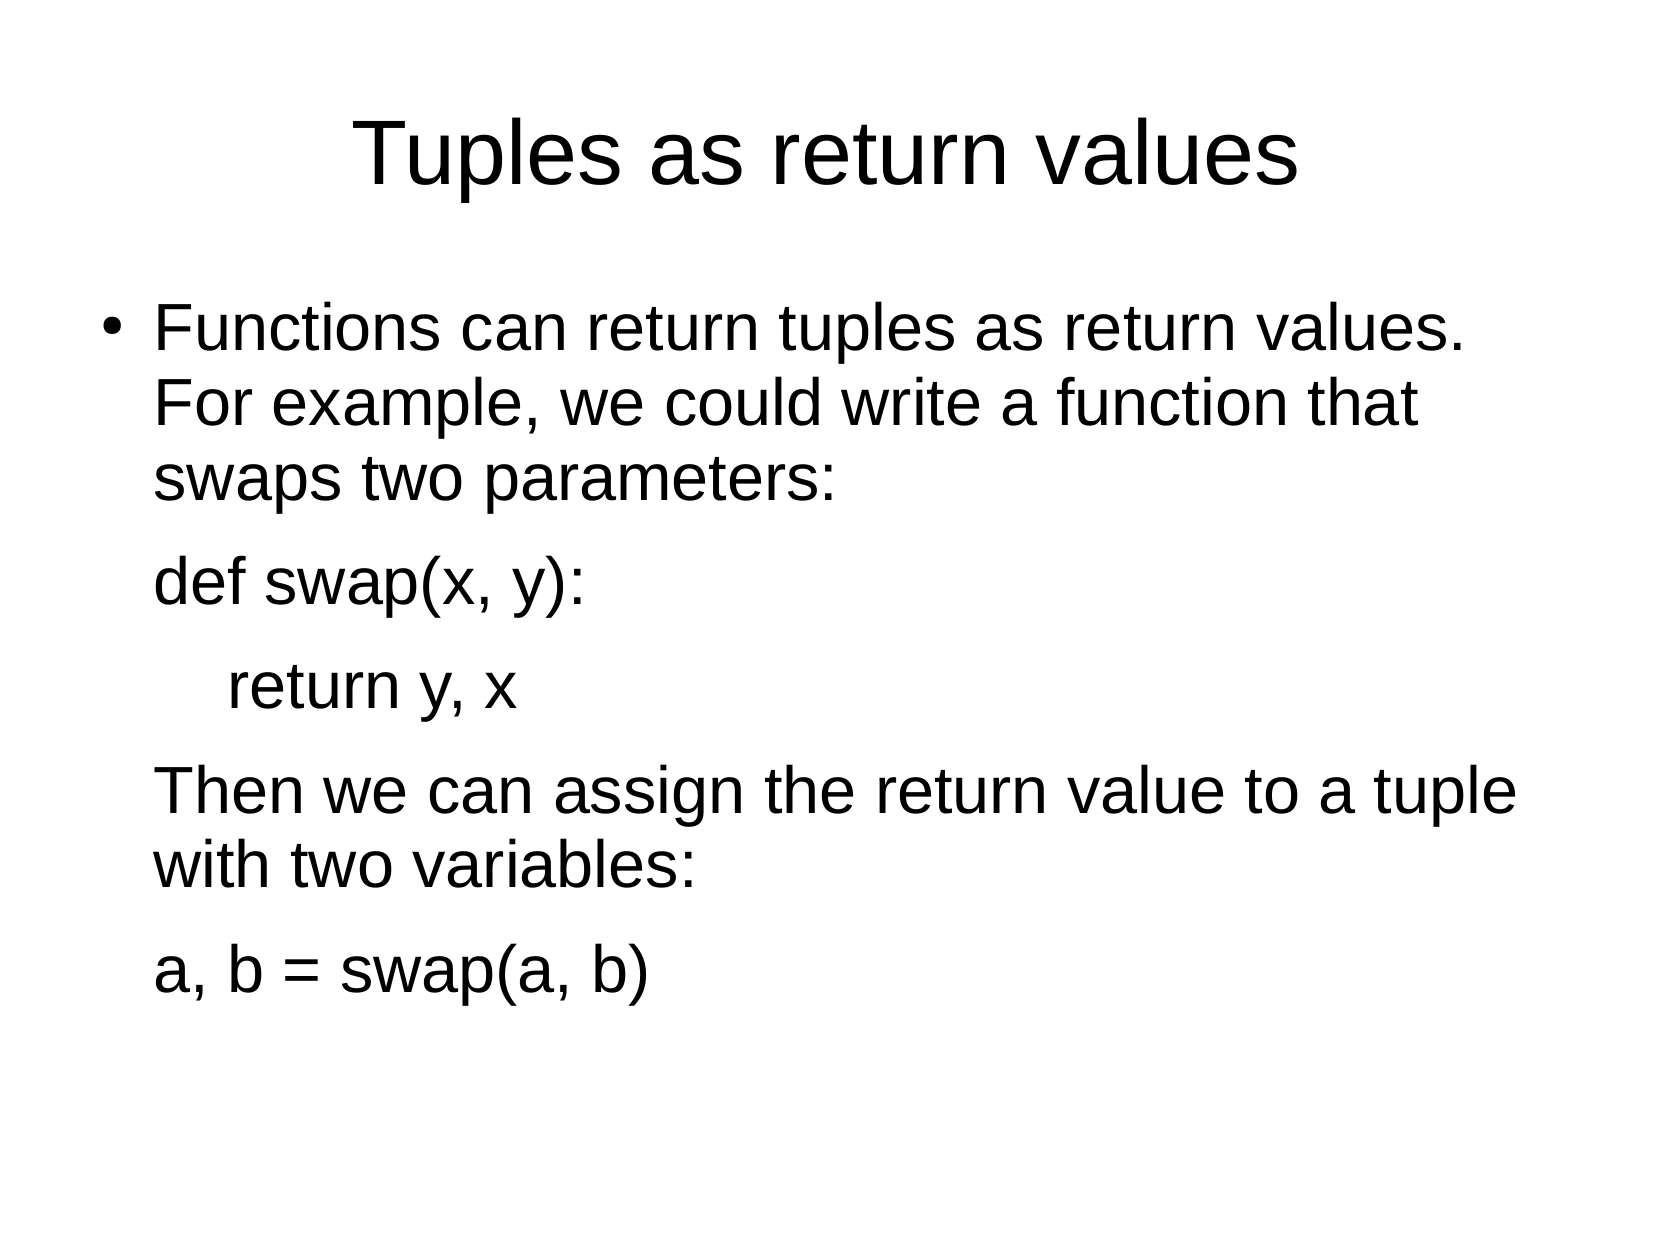

# Tuples as return values
Functions can return tuples as return values. For example, we could write a function that swaps two parameters:
def swap(x, y):
 return y, x
Then we can assign the return value to a tuple with two variables:
a, b = swap(a, b)